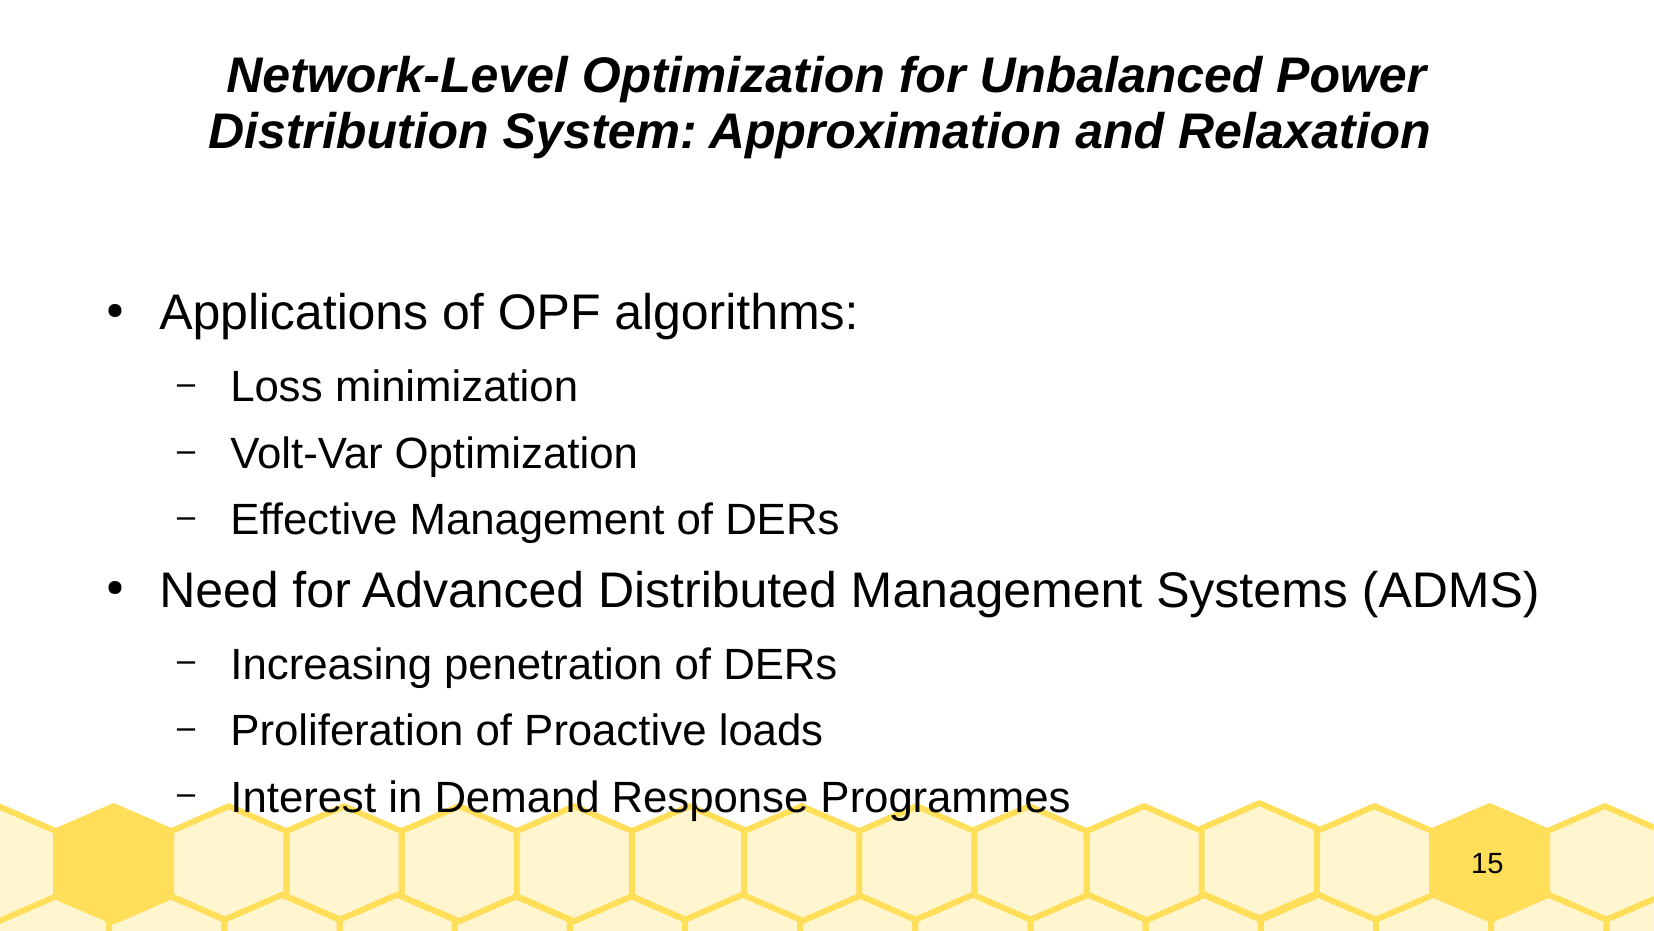

# Network-Level Optimization for Unbalanced Power Distribution System: Approximation and Relaxation
Applications of OPF algorithms:
Loss minimization
Volt-Var Optimization
Effective Management of DERs
Need for Advanced Distributed Management Systems (ADMS)
Increasing penetration of DERs
Proliferation of Proactive loads
Interest in Demand Response Programmes